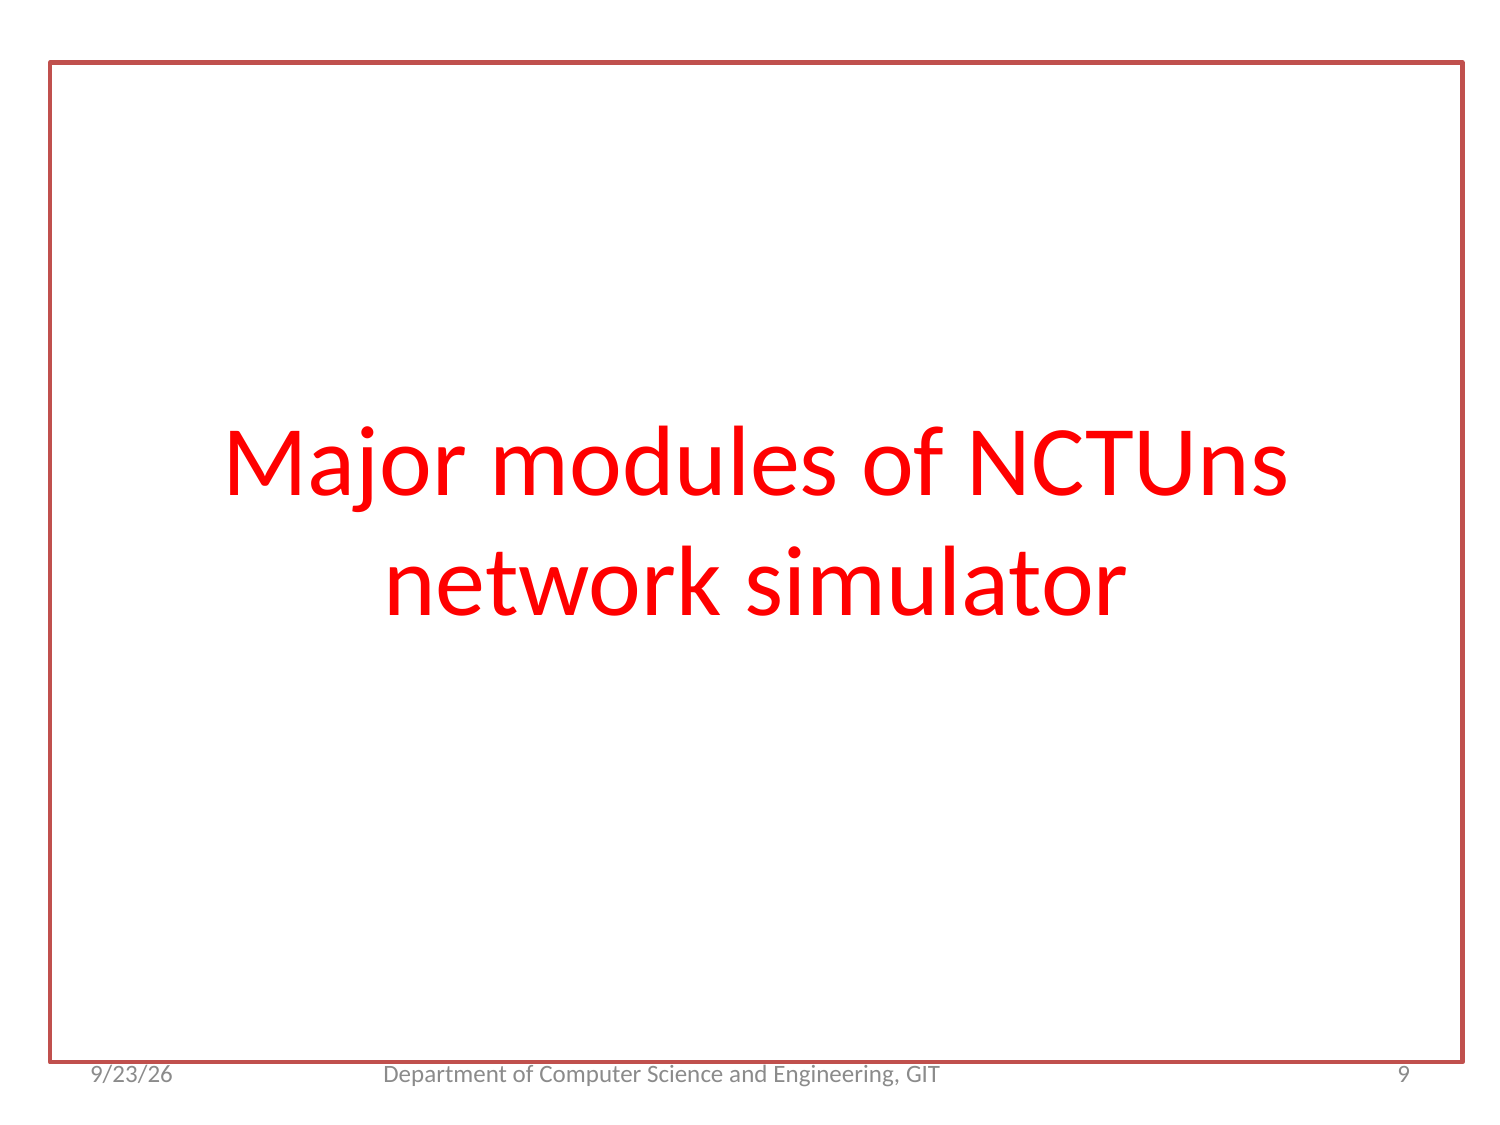

# Major modules of NCTUns network simulator
Department of Computer Science and Engineering, GIT